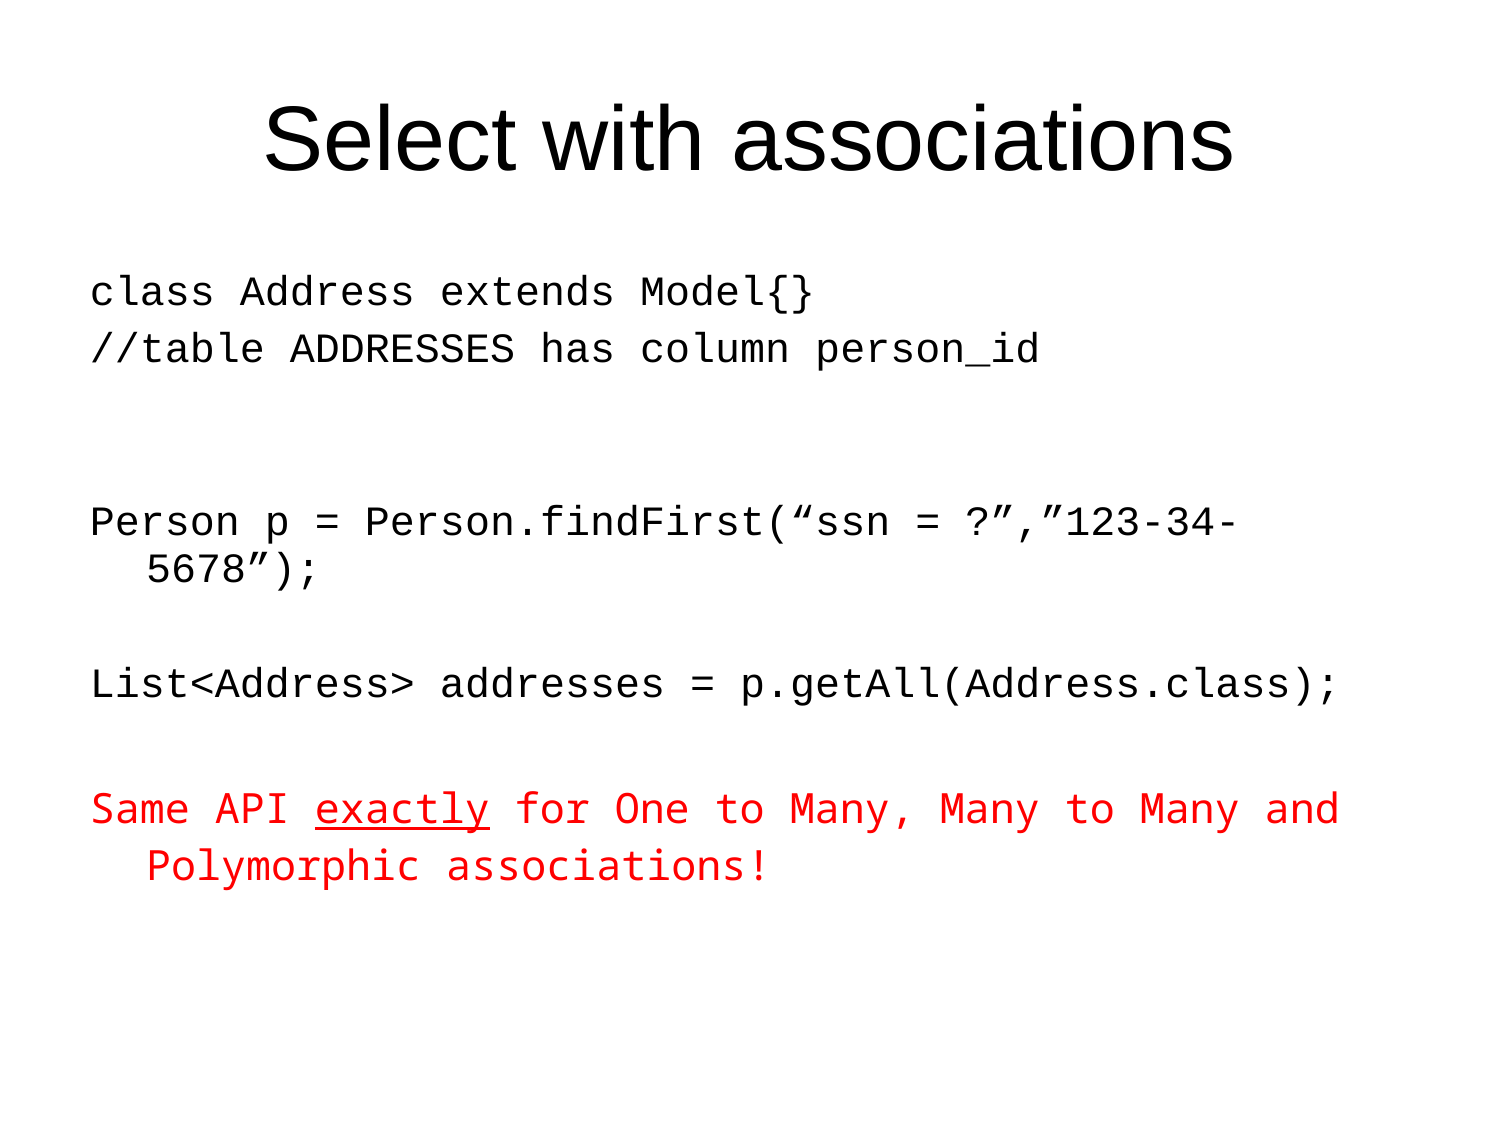

# Select with associations
class Address extends Model{}
//table ADDRESSES has column person_id
Person p = Person.findFirst(“ssn = ?”,”123-34-5678”);
List<Address> addresses = p.getAll(Address.class);
Same API exactly for One to Many, Many to Many and Polymorphic associations!